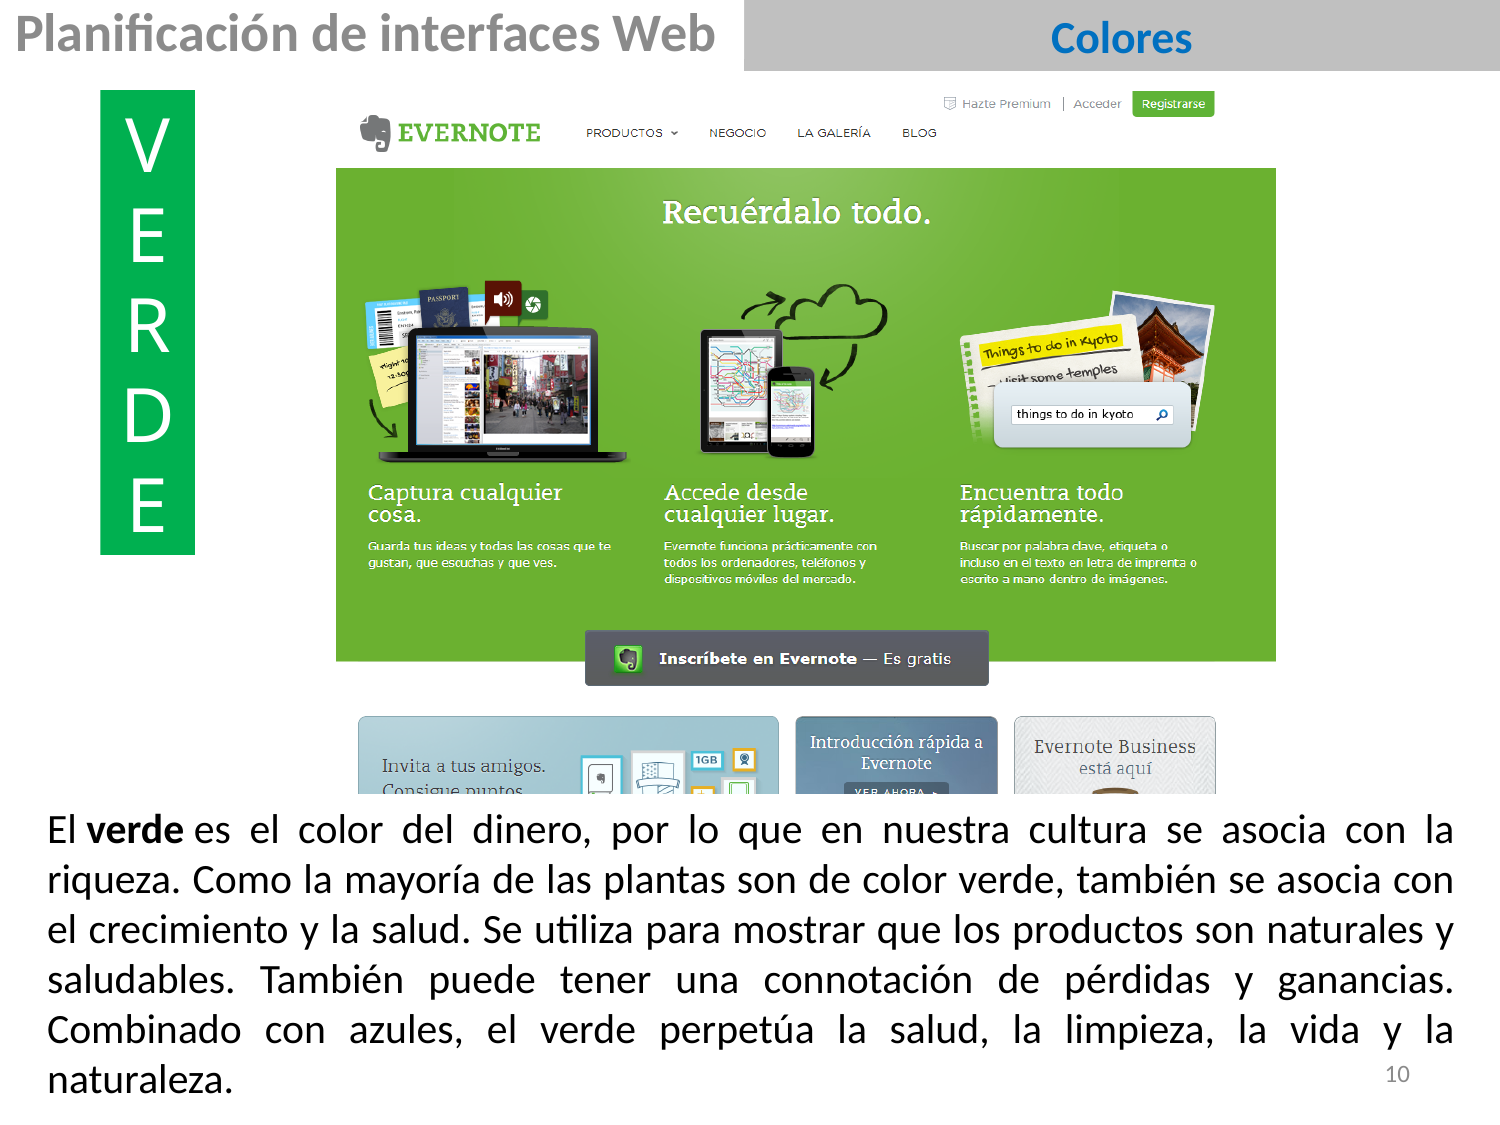

Planificación de interfaces Web
Colores
VERDE
# El verde es el color del dinero, por lo que en nuestra cultura se asocia con la riqueza. Como la mayoría de las plantas son de color verde, también se asocia con el crecimiento y la salud. Se utiliza para mostrar que los productos son naturales y saludables. También puede tener una connotación de pérdidas y ganancias. Combinado con azules, el verde perpetúa la salud, la limpieza, la vida y la naturaleza.